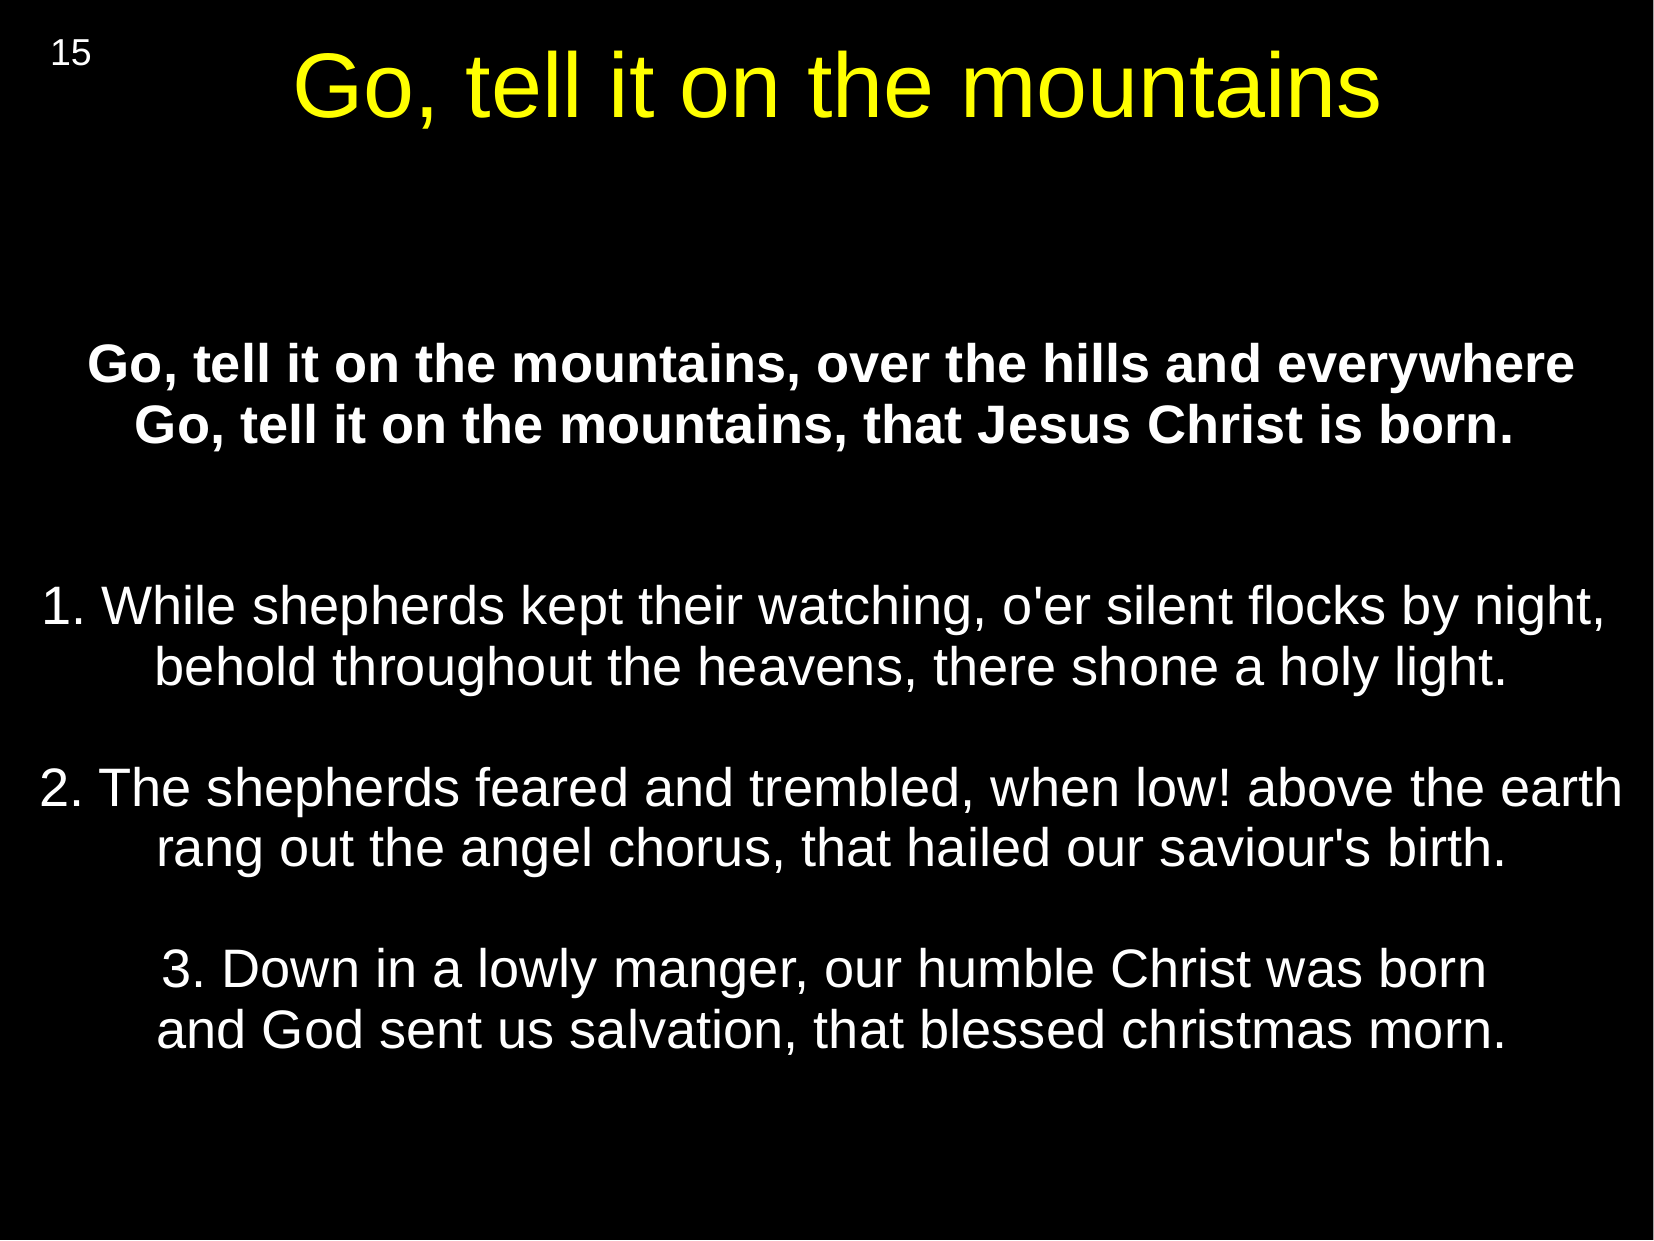

# Go, tell it on the mountains
15
Go, tell it on the mountains, over the hills and everywhere
Go, tell it on the mountains, that Jesus Christ is born.
1. While shepherds kept their watching, o'er silent flocks by night,
behold throughout the heavens, there shone a holy light.
2. The shepherds feared and trembled, when low! above the earth
rang out the angel chorus, that hailed our saviour's birth.
3. Down in a lowly manger, our humble Christ was born
and God sent us salvation, that blessed christmas morn.